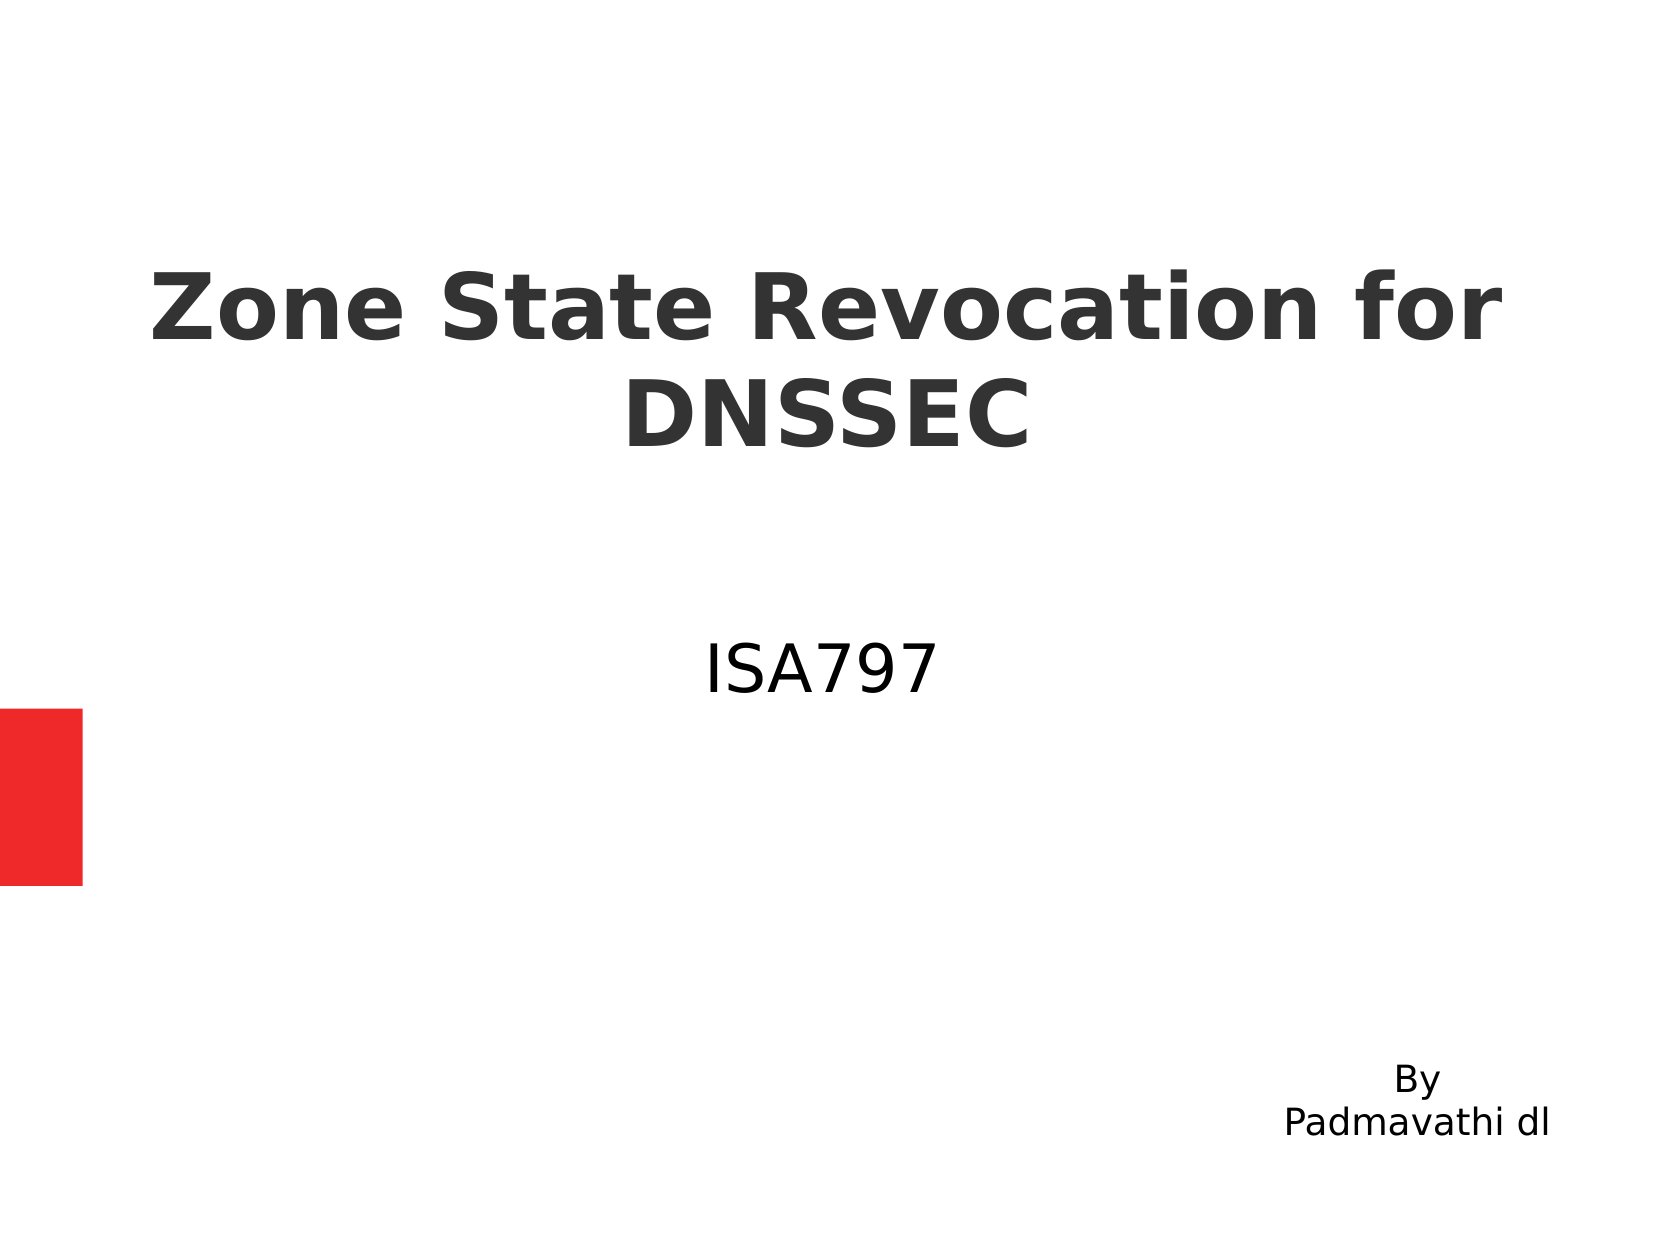

# Zone State Revocation for DNSSEC
ISA797
By
Padmavathi dl